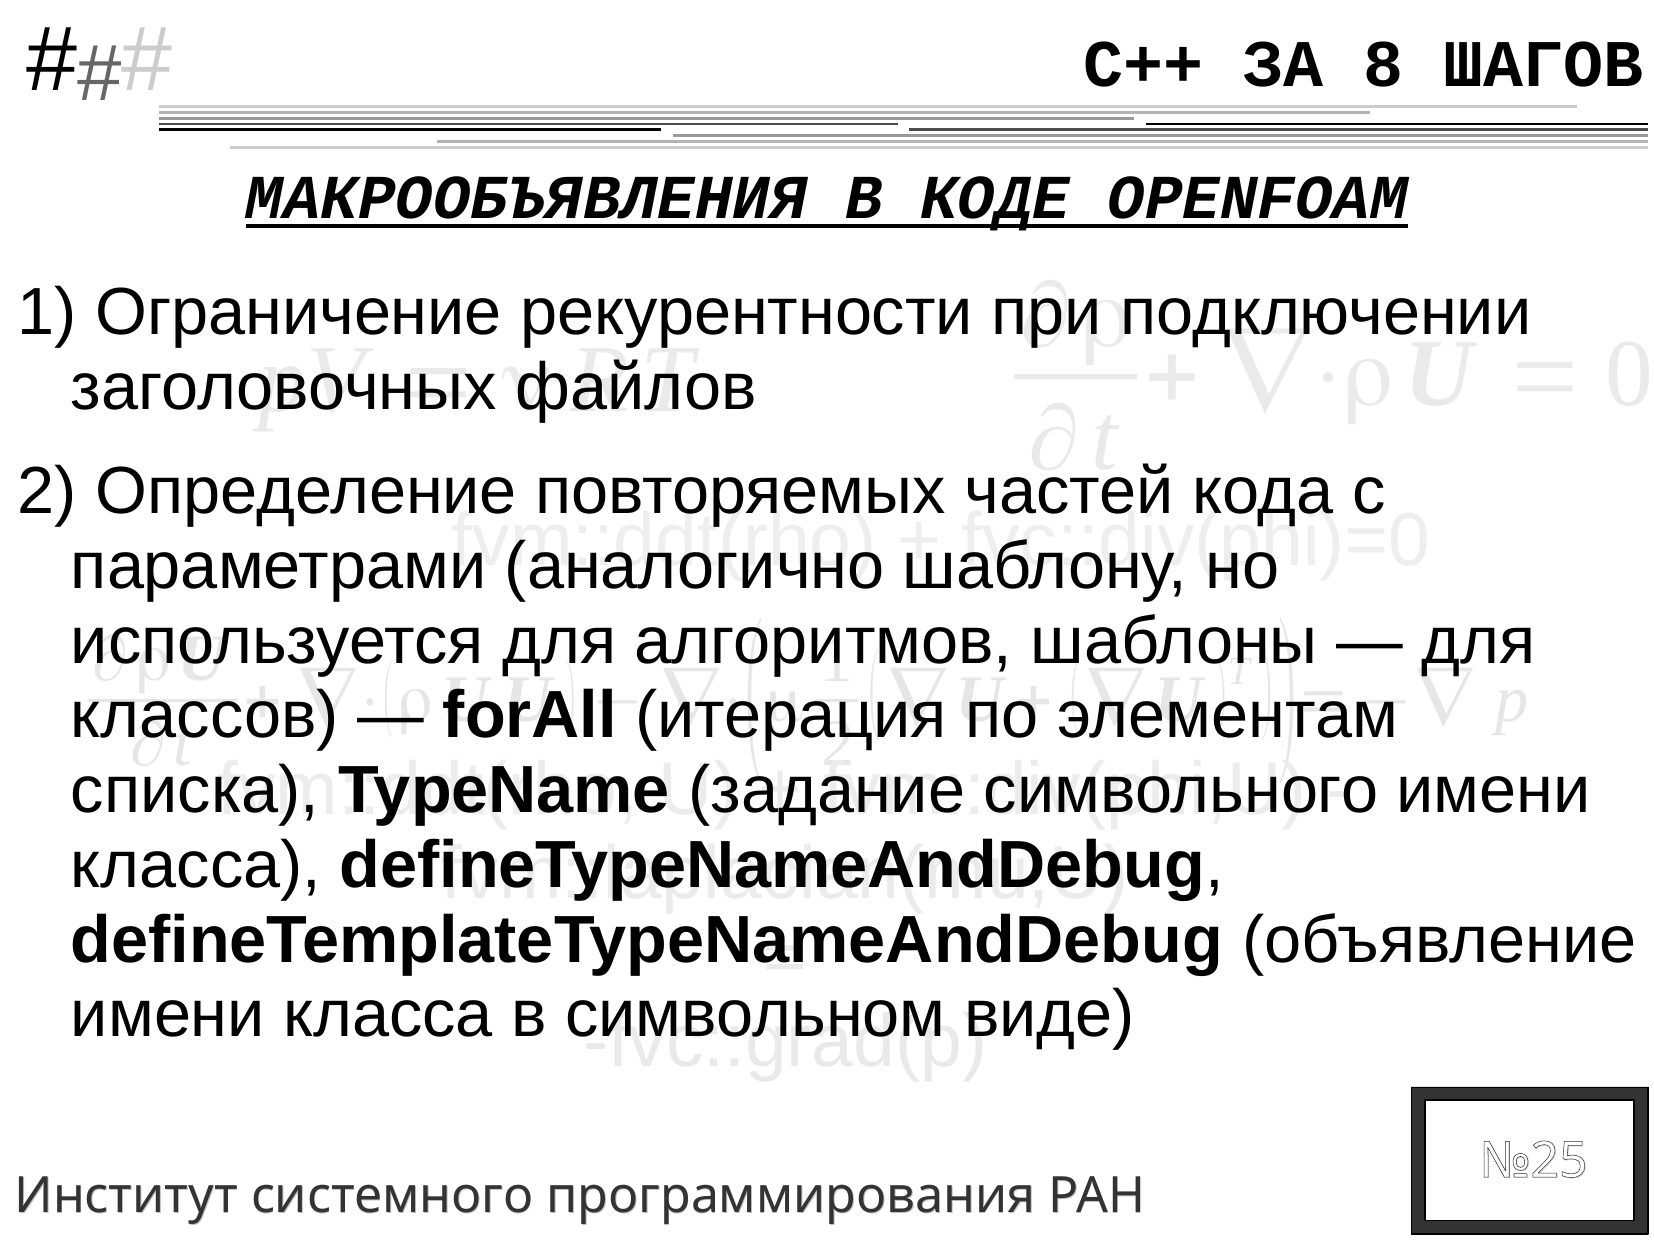

# МАКРООБЪЯВЛЕНИЯ В КОДЕ OPENFOAM
 Ограничение рекурентности при подключении заголовочных файлов
 Определение повторяемых частей кода с параметрами (аналогично шаблону, но используется для алгоритмов, шаблоны — для классов) — forAll (итерация по элементам списка), TypeName (задание символьного имени класса), defineTypeNameAndDebug, defineTemplateTypeNameAndDebug (объявление имени класса в символьном виде)